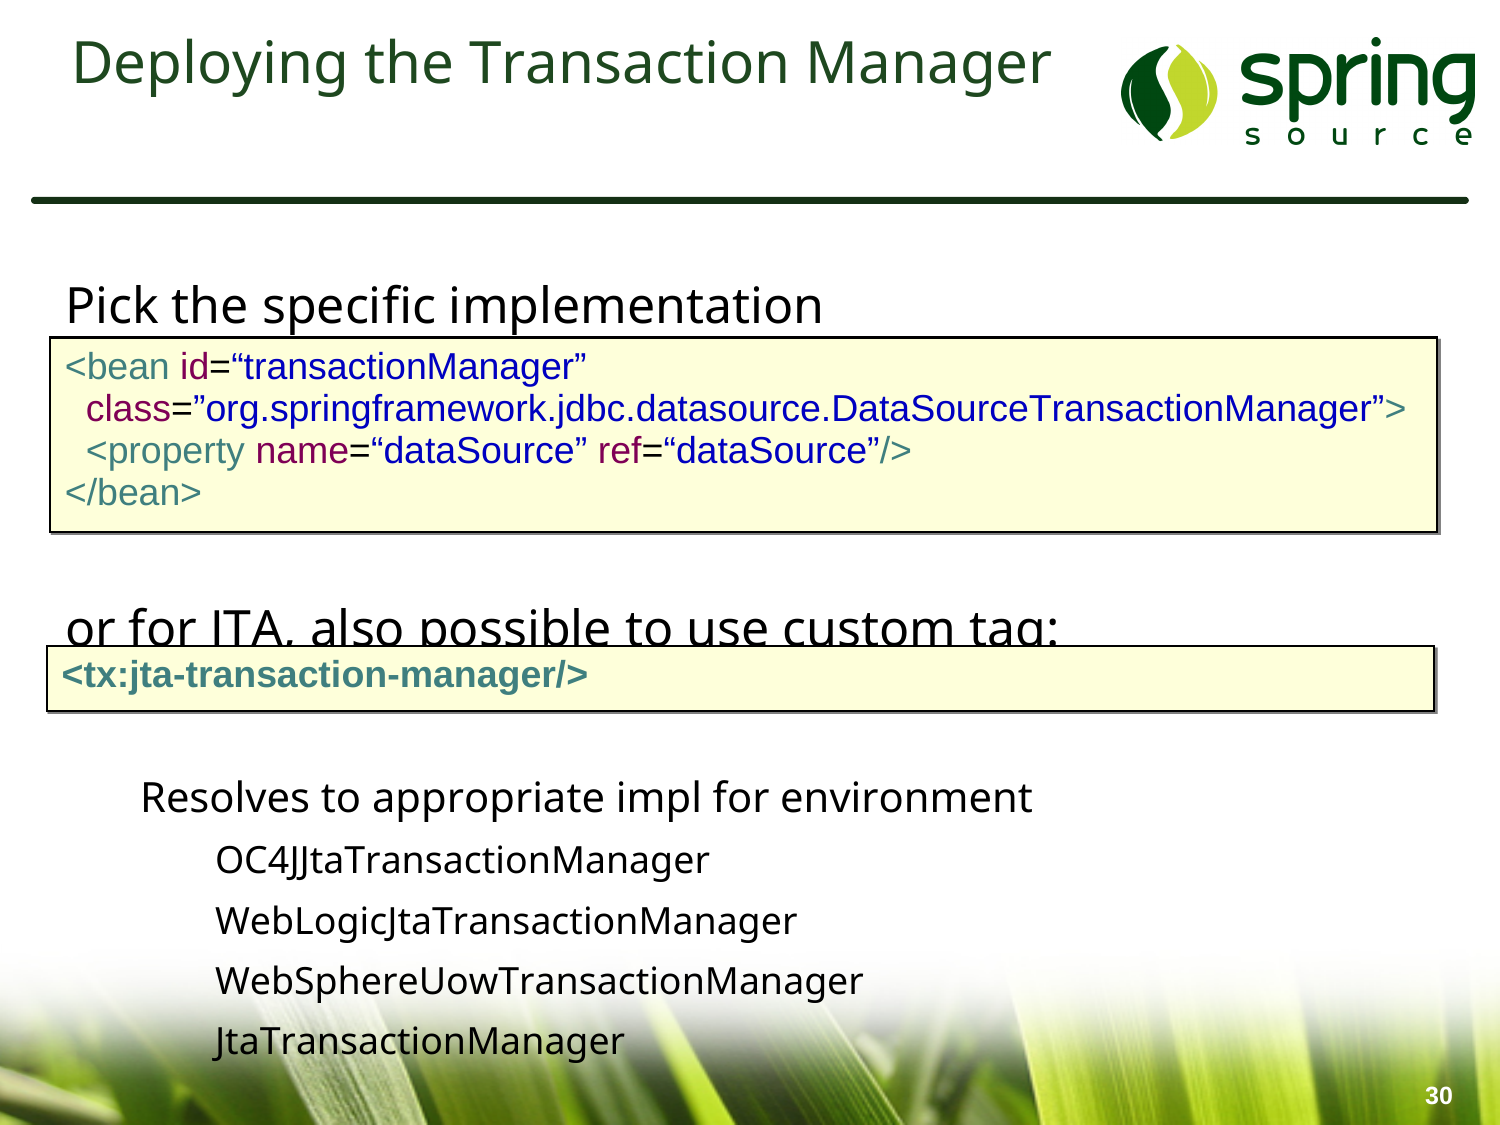

# Deploying the Transaction Manager
Pick the specific implementation
or for JTA, also possible to use custom tag:
Resolves to appropriate impl for environment
OC4JJtaTransactionManager
WebLogicJtaTransactionManager
WebSphereUowTransactionManager
JtaTransactionManager
<bean id=“transactionManager”
 class=”org.springframework.jdbc.datasource.DataSourceTransactionManager”>
 <property name=“dataSource” ref=“dataSource”/>
</bean>
<tx:jta-transaction-manager/>